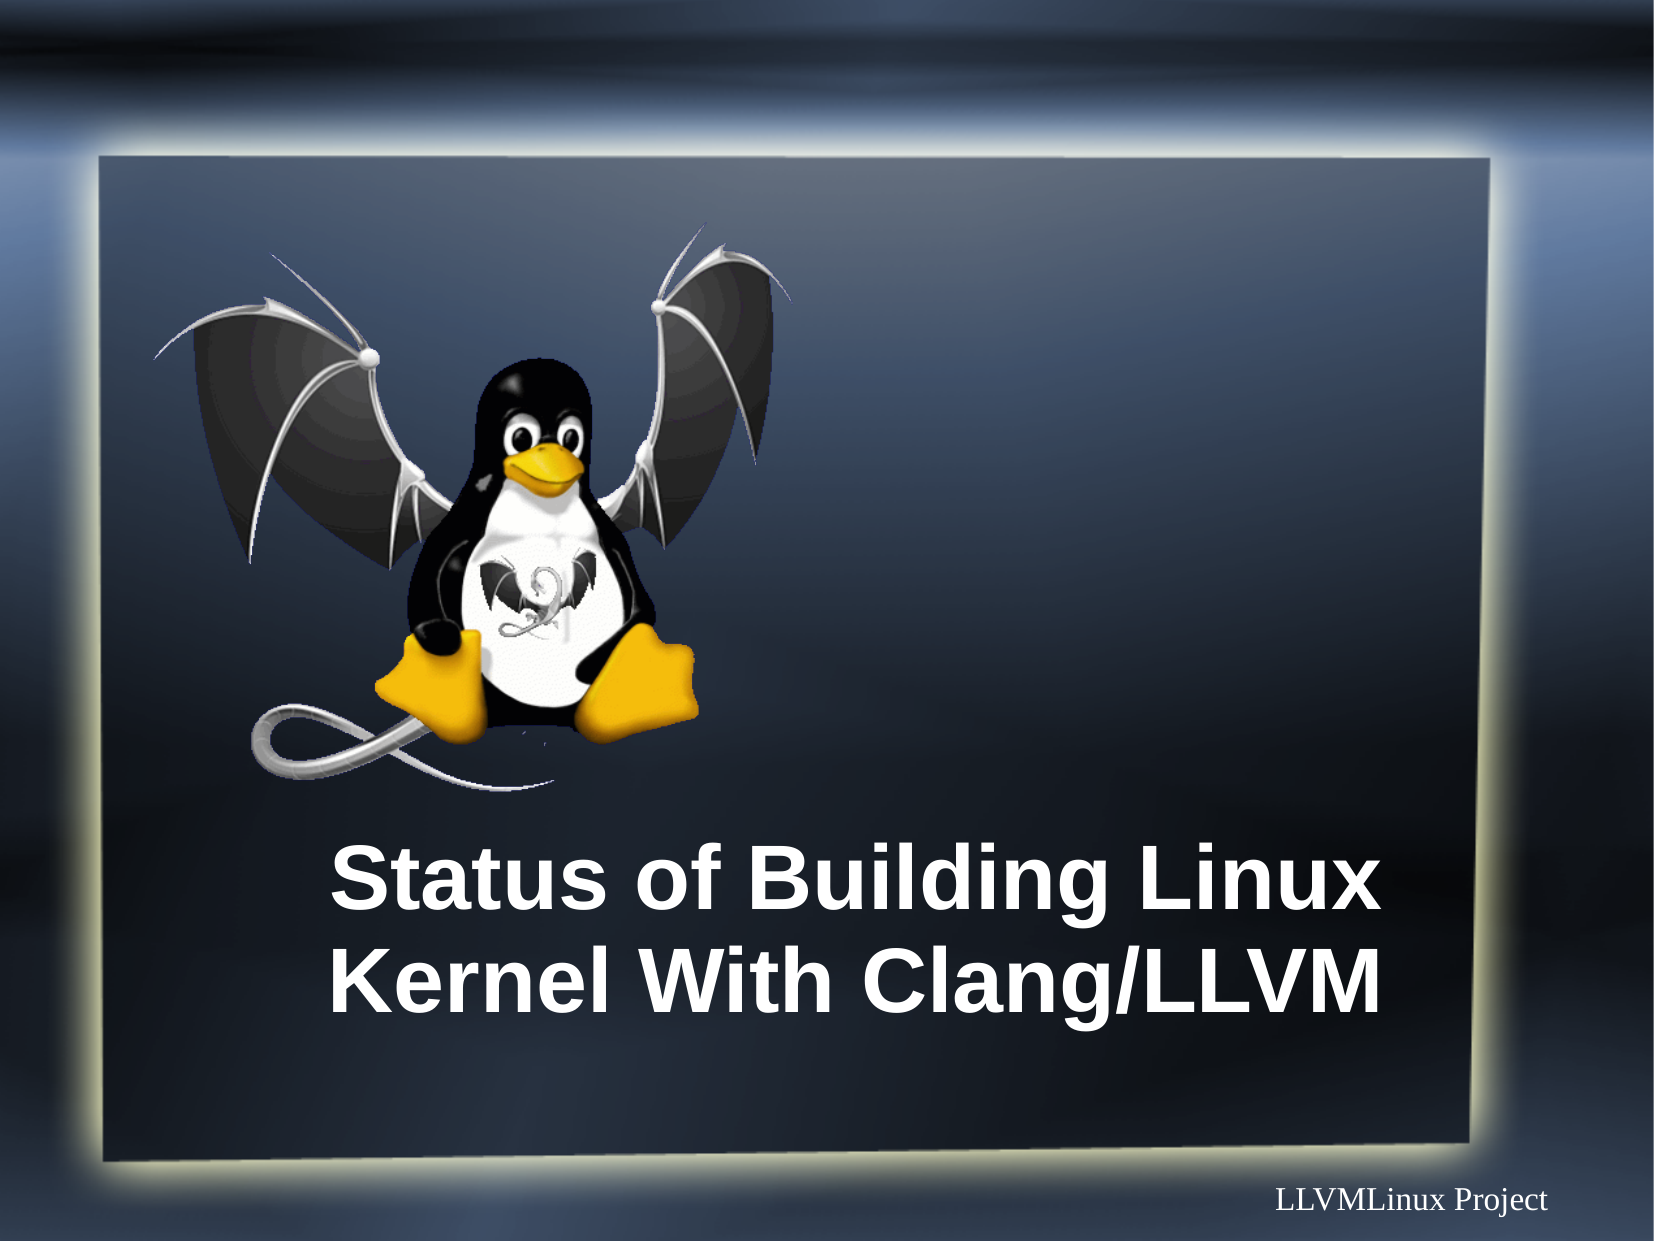

# Status of Building Linux Kernel With Clang/LLVM